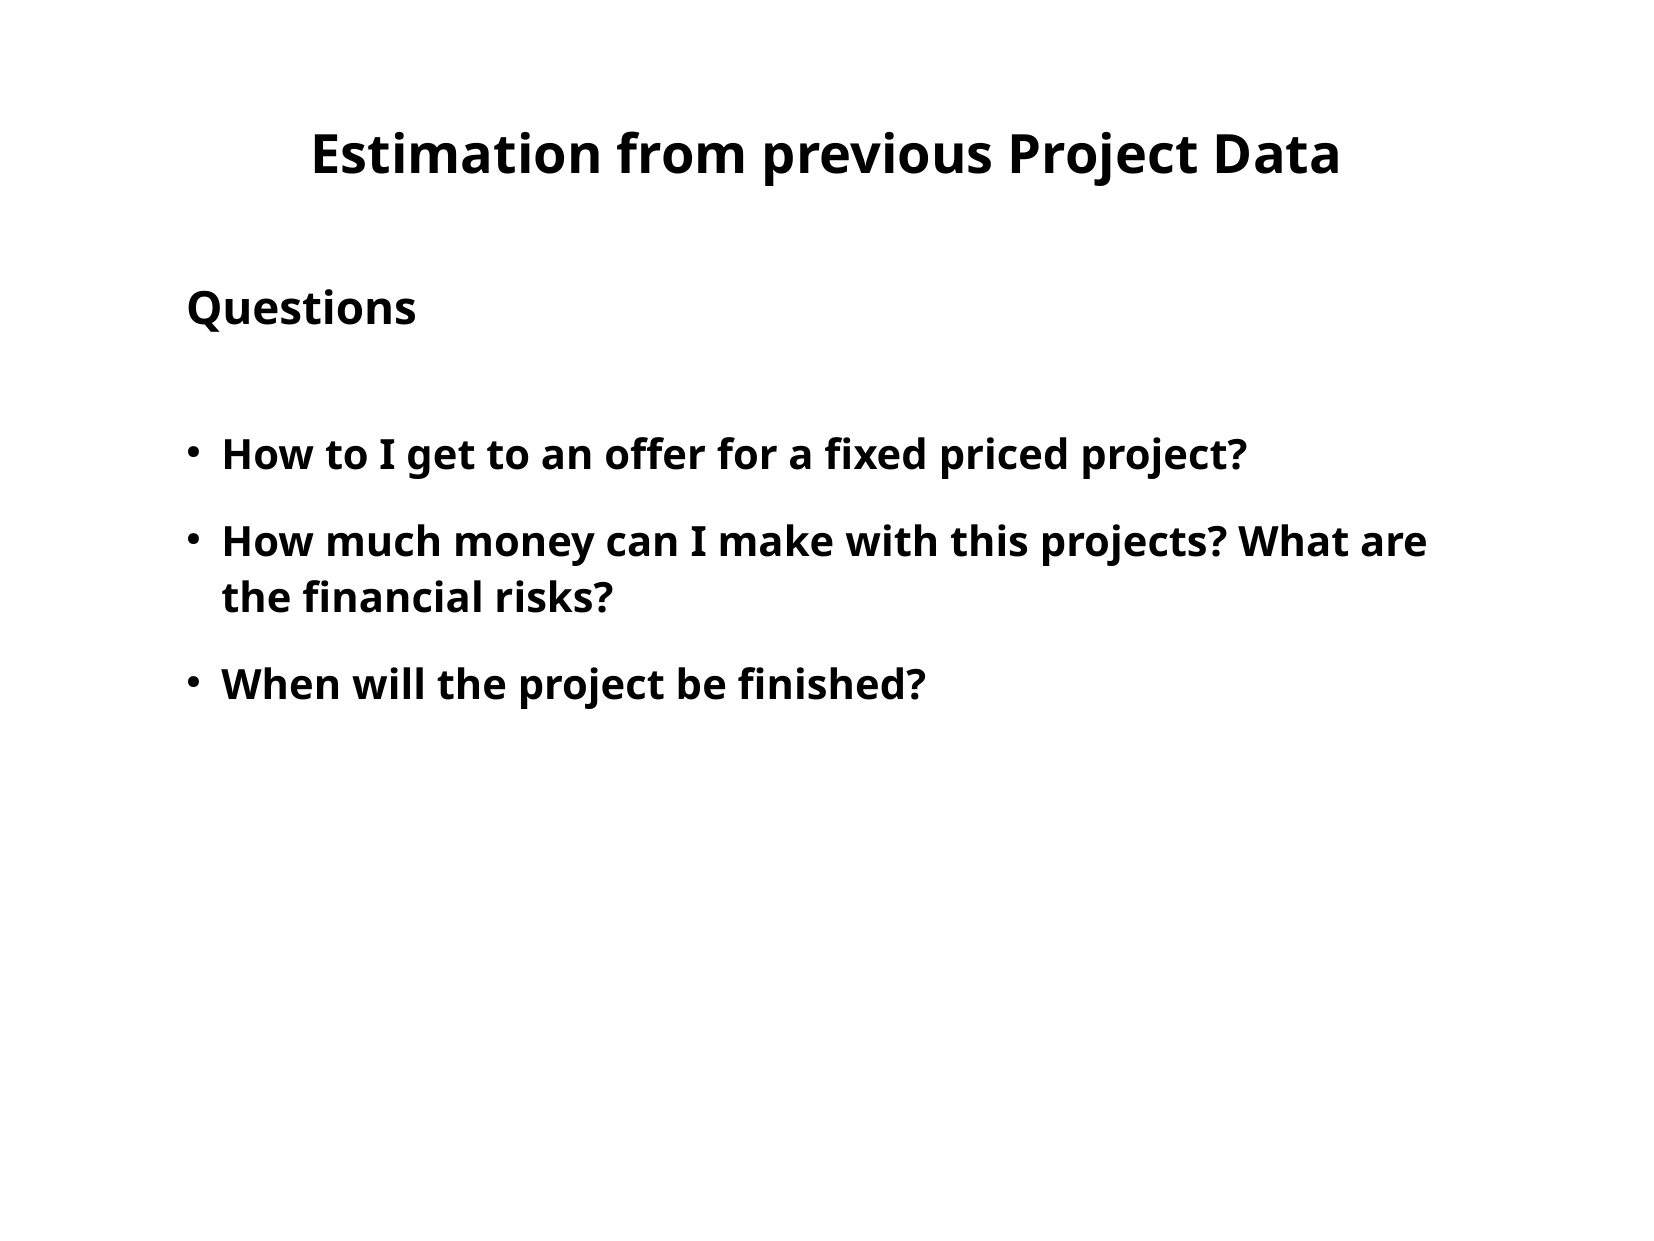

# Estimation from previous Project Data
Questions
How to I get to an offer for a fixed priced project?
How much money can I make with this projects? What are the financial risks?
When will the project be finished?